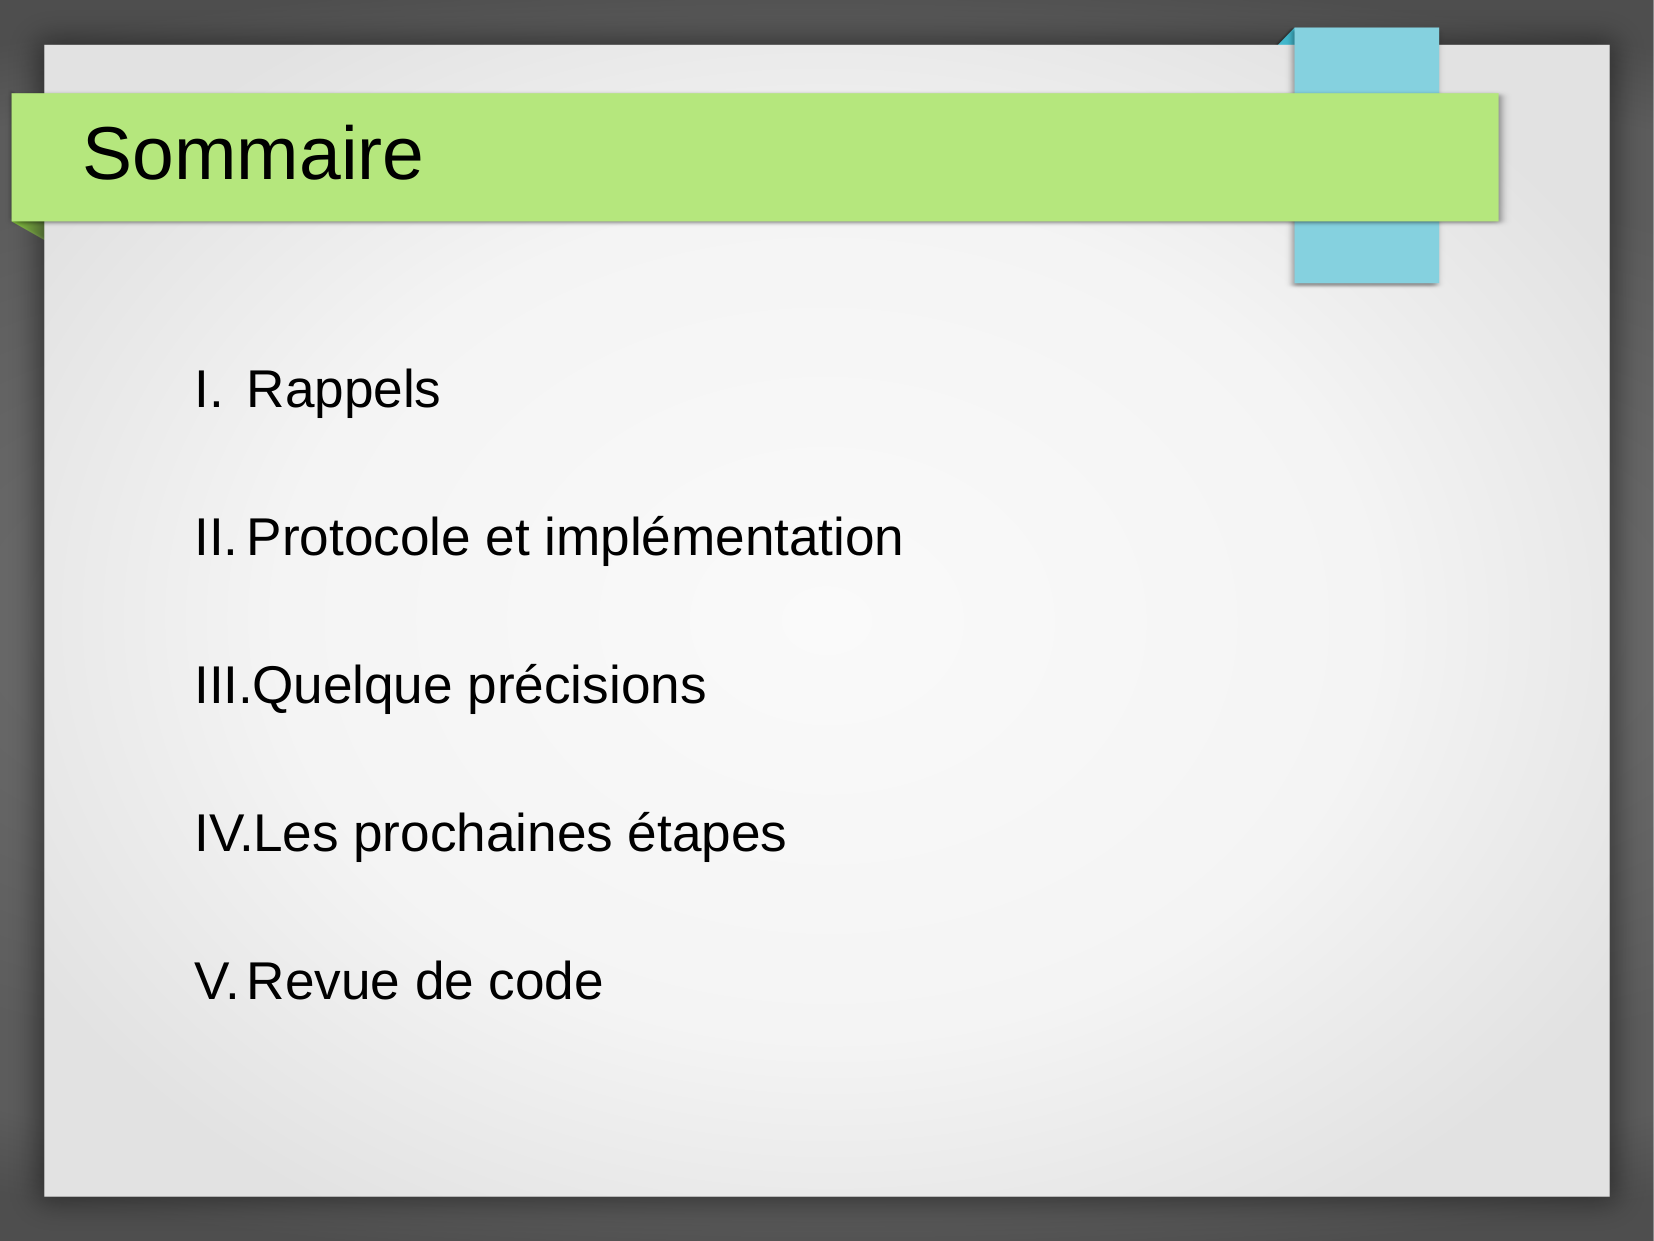

# Sommaire
Rappels
Protocole et implémentation
Quelque précisions
Les prochaines étapes
Revue de code